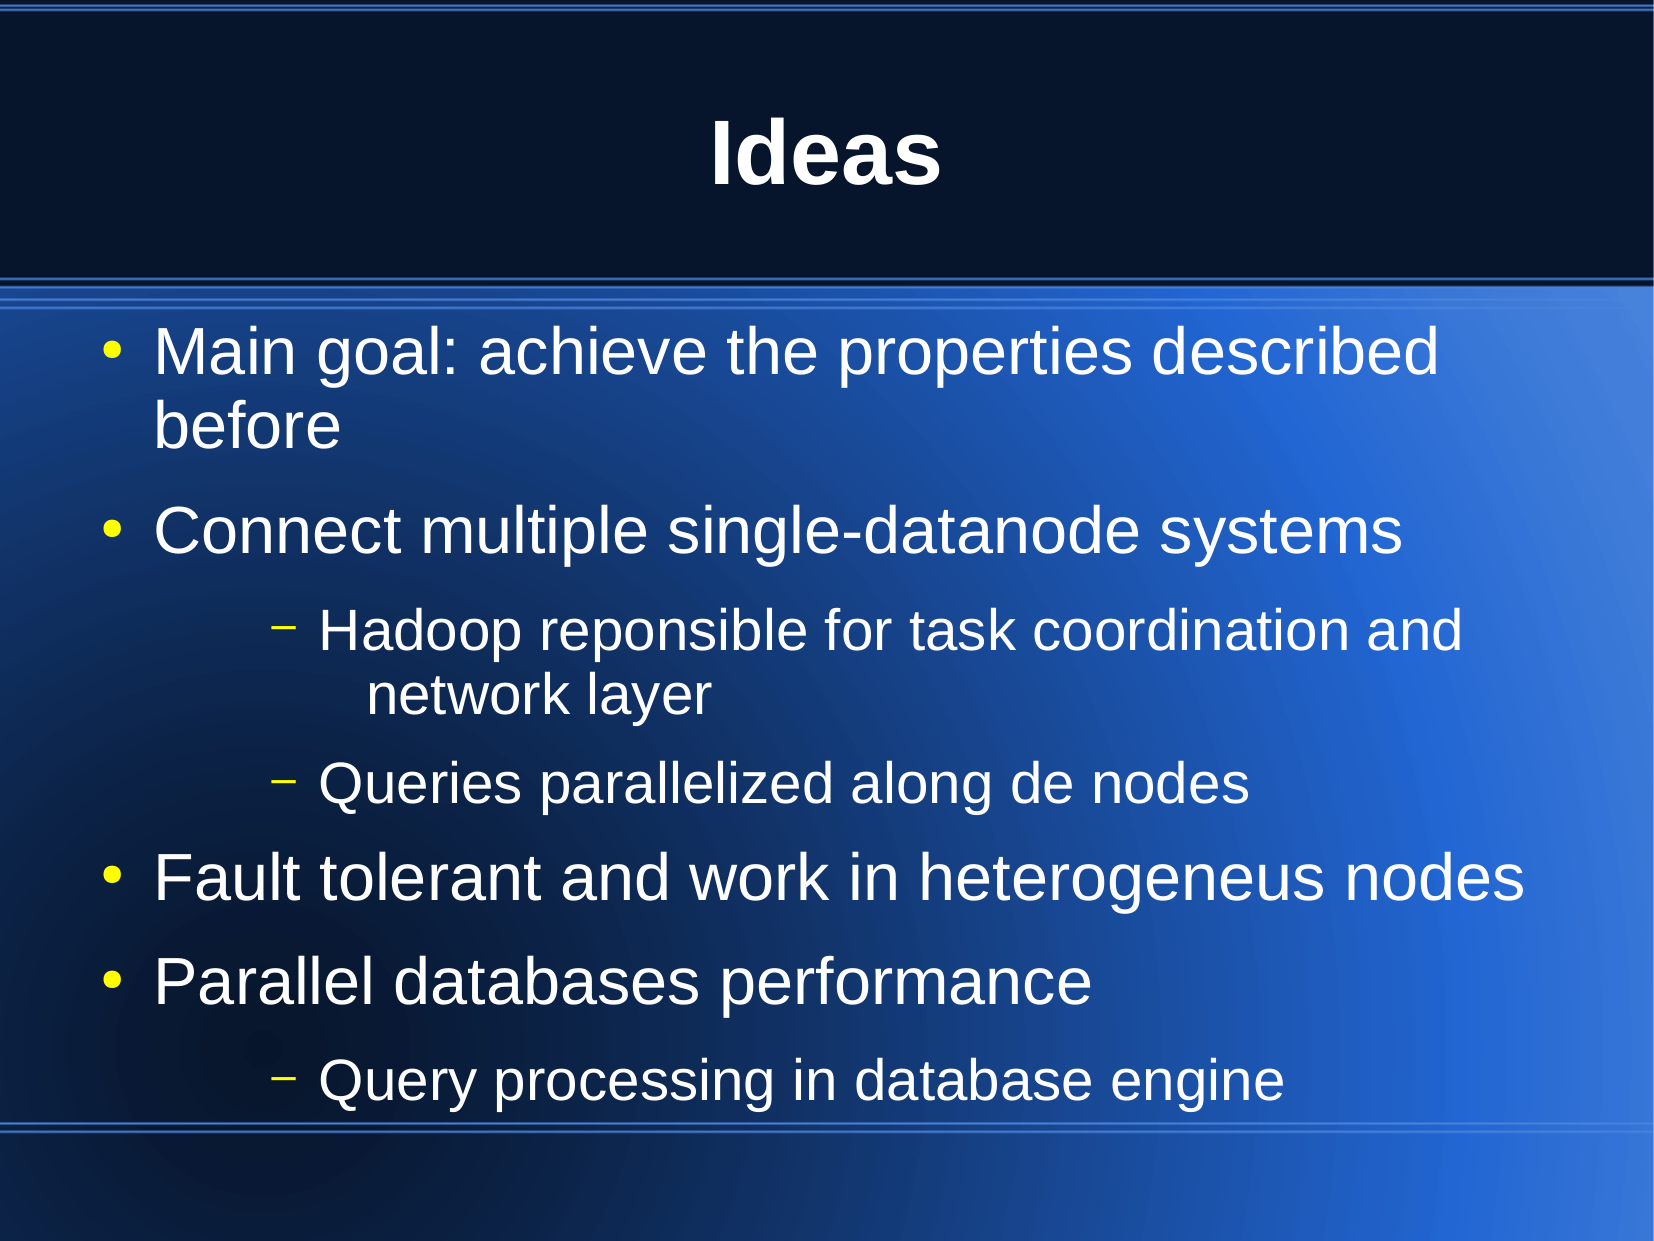

# Ideas
Main goal: achieve the properties described before
Connect multiple single-datanode systems
Hadoop reponsible for task coordination and network layer
Queries parallelized along de nodes
Fault tolerant and work in heterogeneus nodes
Parallel databases performance
Query processing in database engine